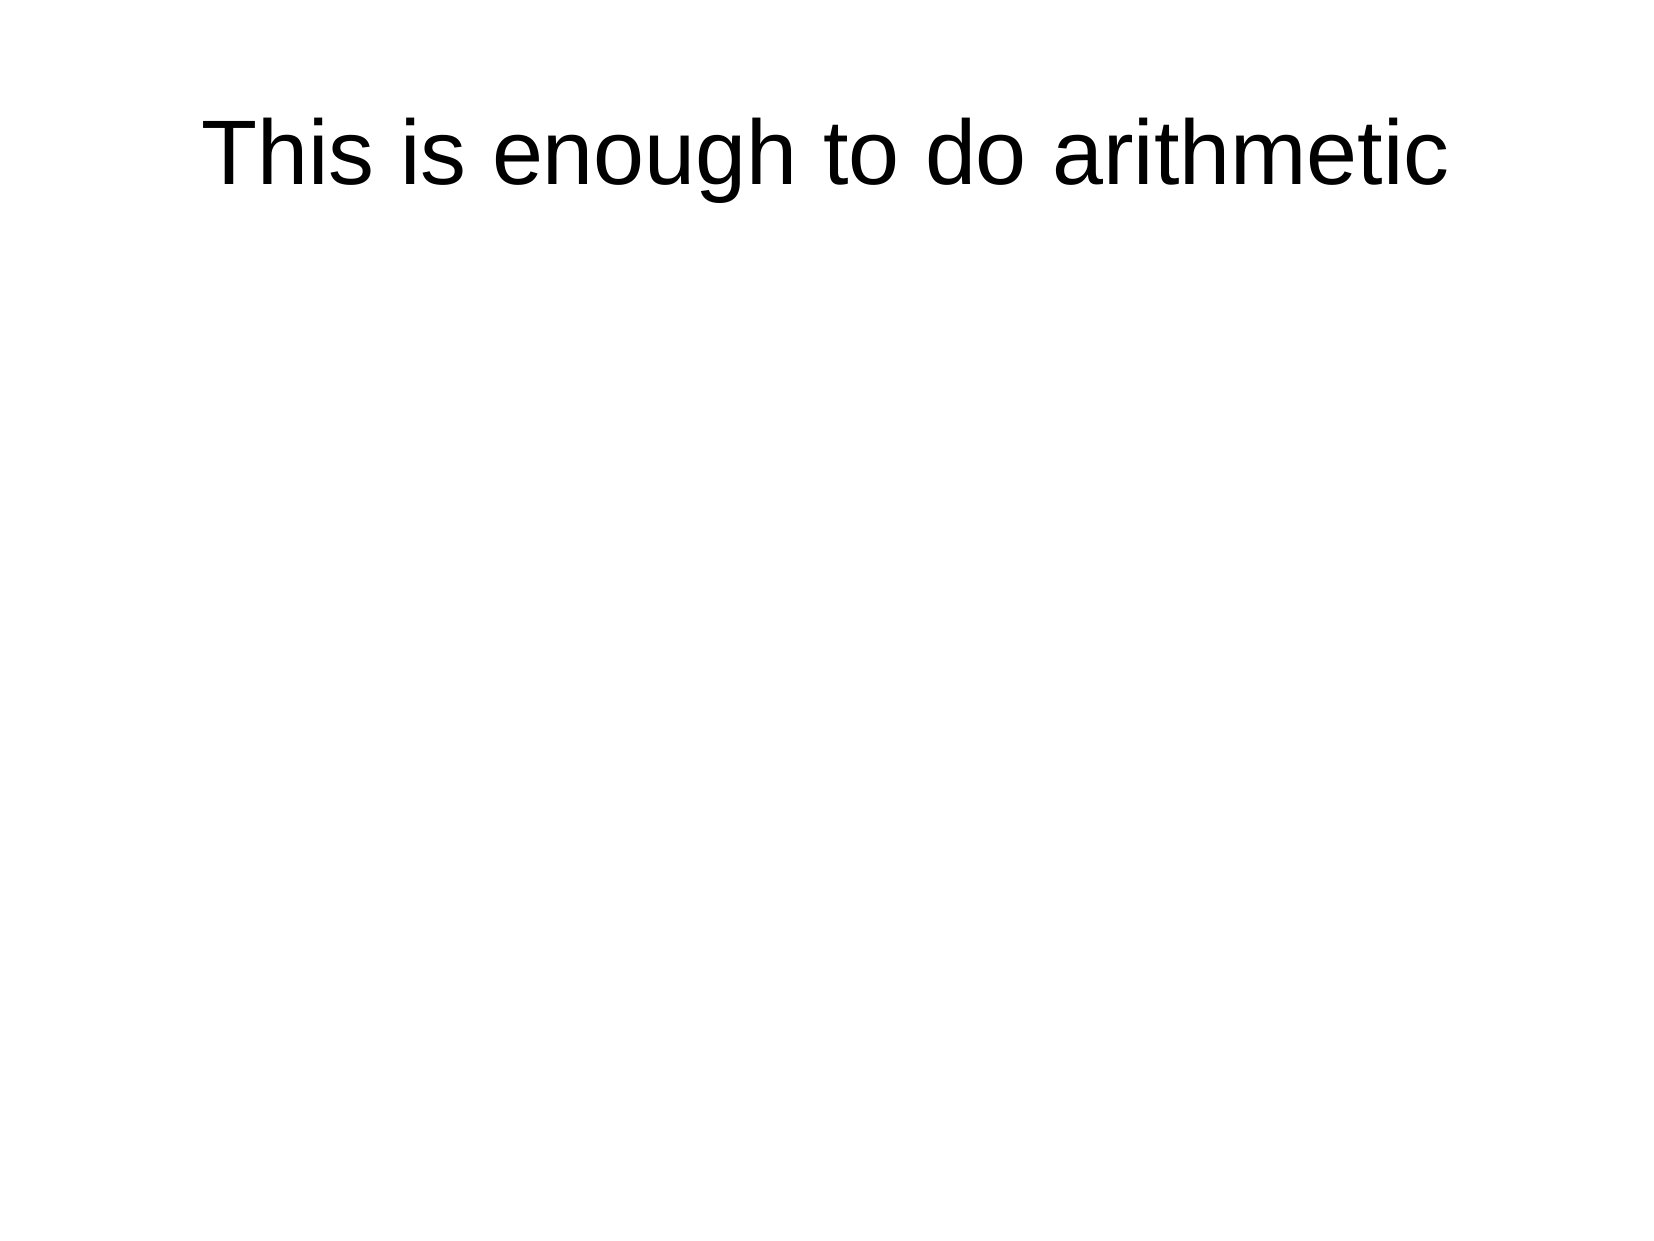

# This is enough to do arithmetic